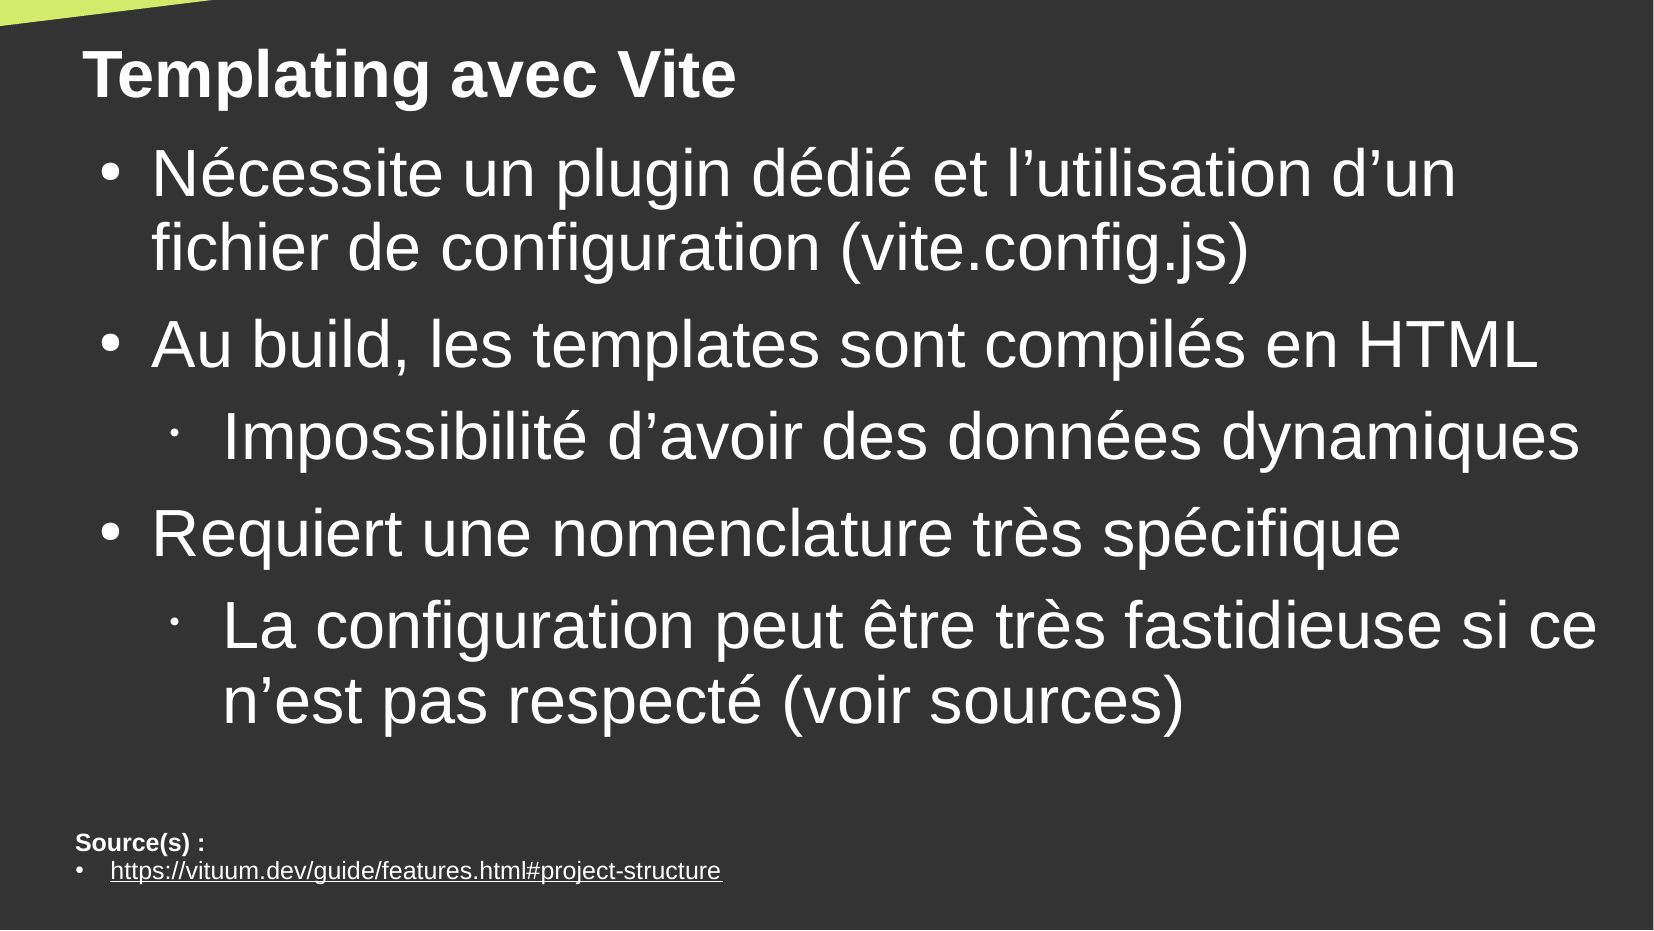

# Templating avec Vite
Nécessite un plugin dédié et l’utilisation d’un fichier de configuration (vite.config.js)
Au build, les templates sont compilés en HTML
Impossibilité d’avoir des données dynamiques
Requiert une nomenclature très spécifique
La configuration peut être très fastidieuse si ce n’est pas respecté (voir sources)
Source(s) :
https://vituum.dev/guide/features.html#project-structure